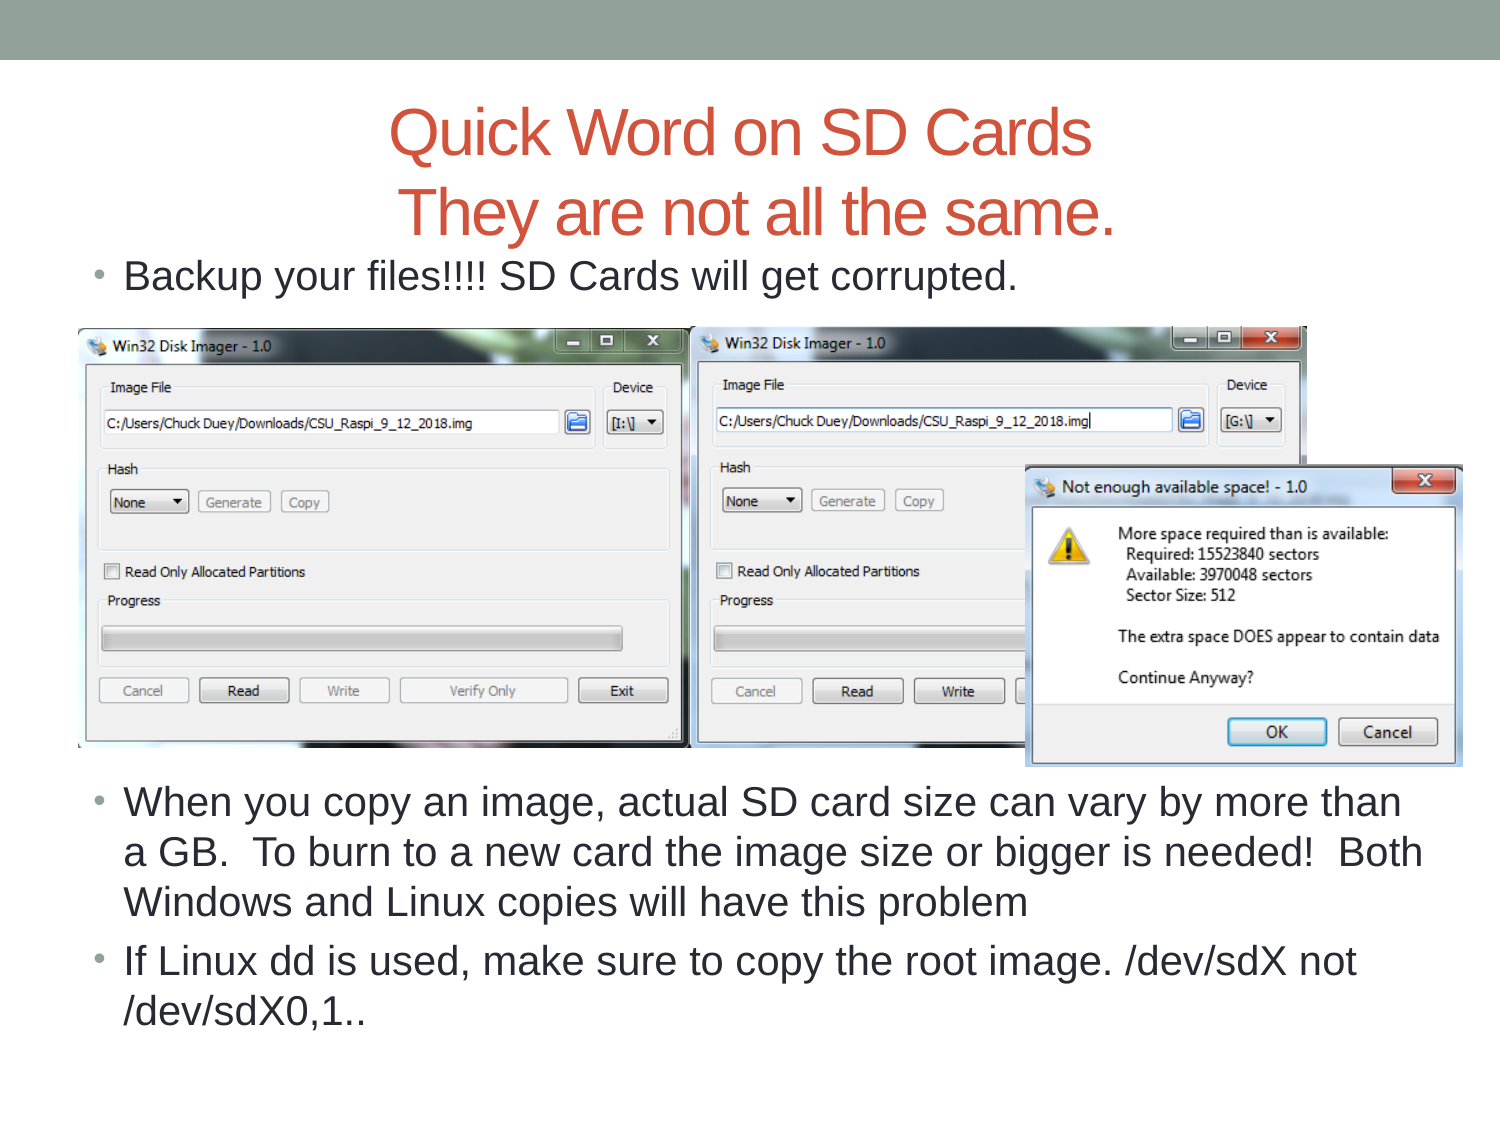

# Quick Word on SD Cards They are not all the same.
Backup your files!!!! SD Cards will get corrupted.
When you copy an image, actual SD card size can vary by more than a GB. To burn to a new card the image size or bigger is needed! Both Windows and Linux copies will have this problem
If Linux dd is used, make sure to copy the root image. /dev/sdX not /dev/sdX0,1..